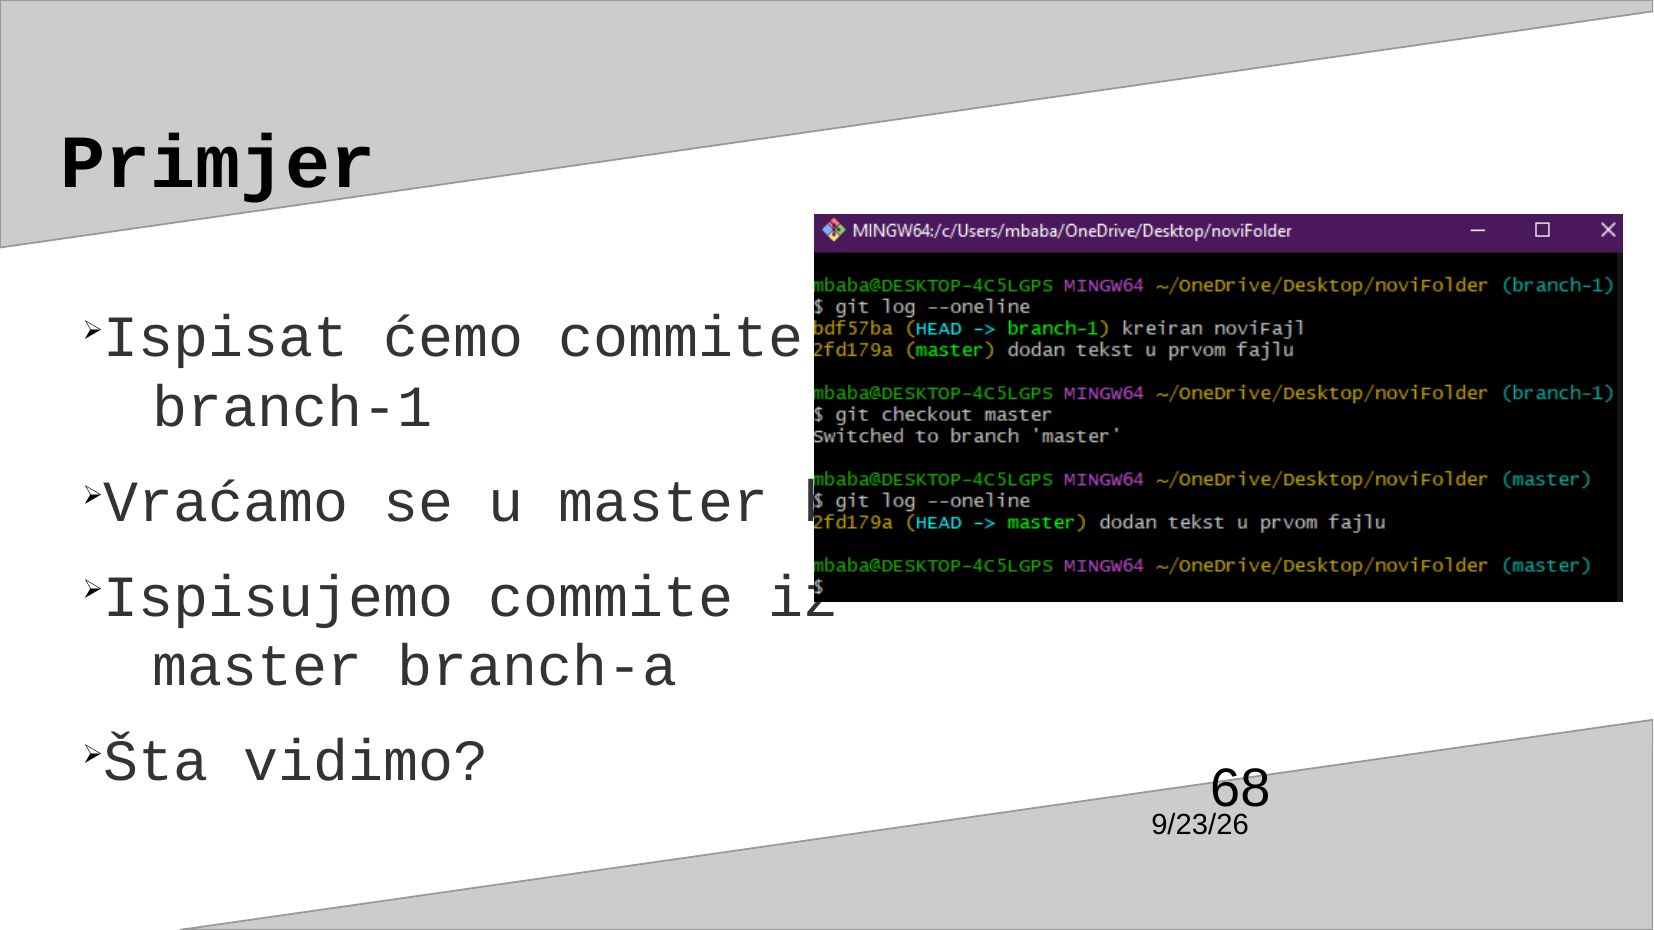

Primjer
# Ispisat ćemo commite iz branch-1
Vraćamo se u master branch
Ispisujemo commite iz
 master branch-a
Šta vidimo?